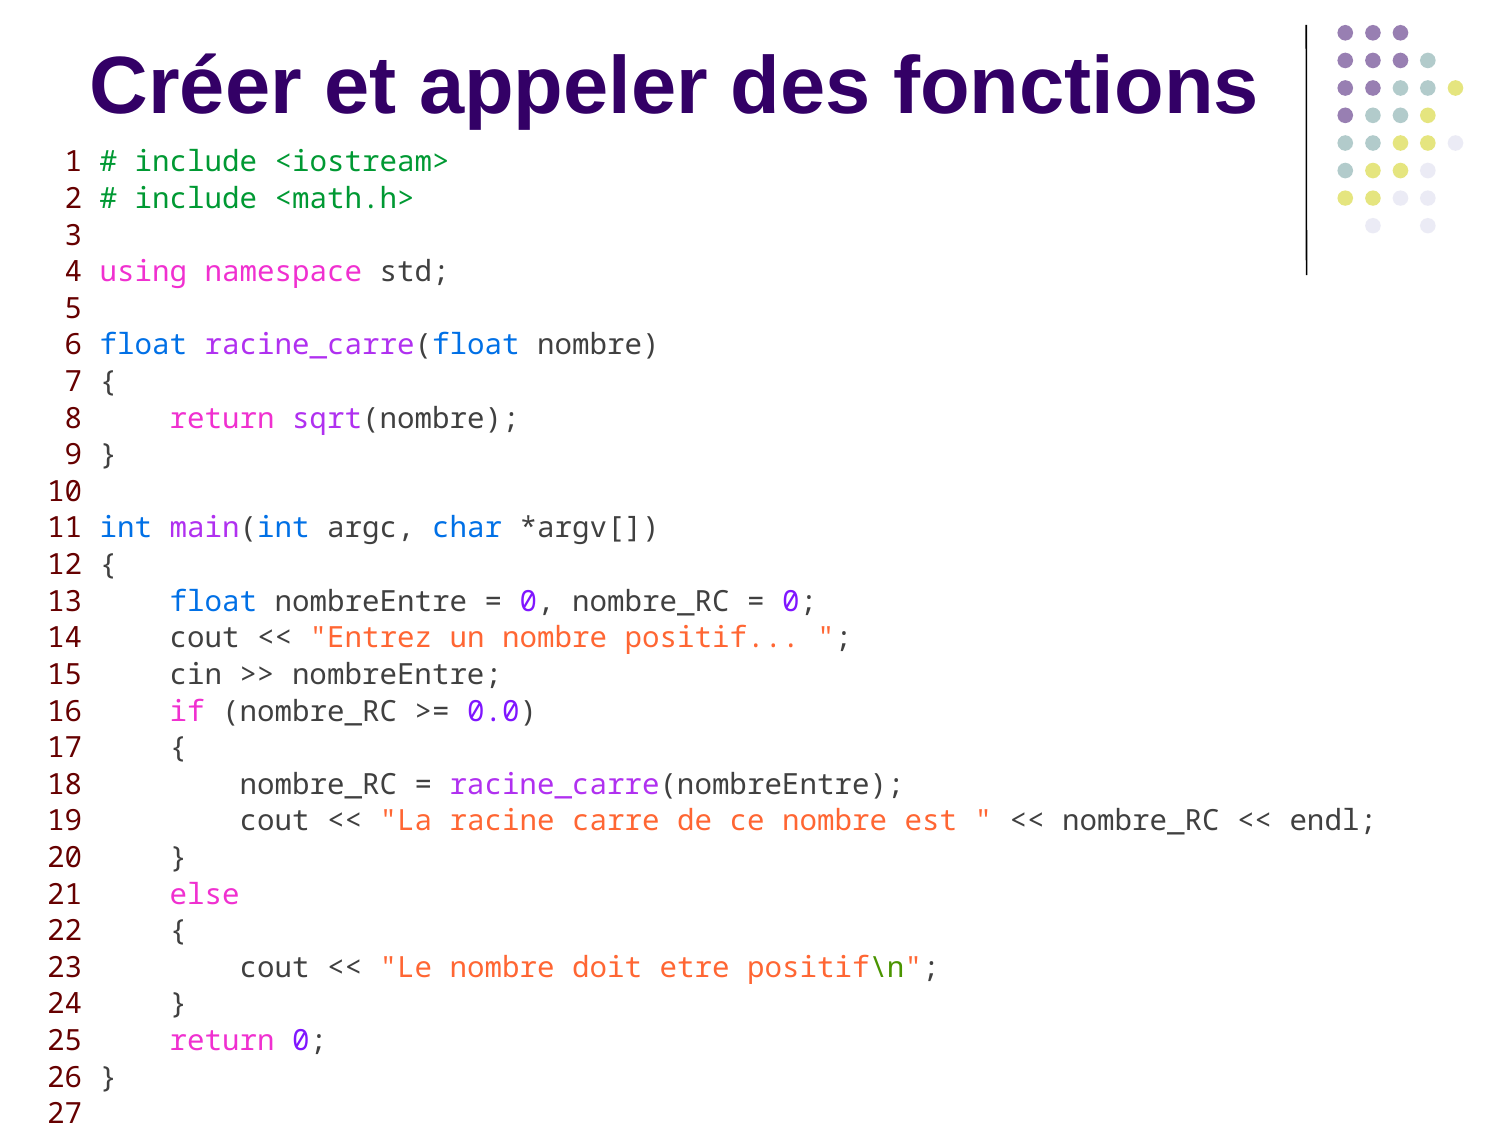

# Créer et appeler des fonctions
 1 # include <iostream>
 2 # include <math.h>
 3
 4 using namespace std;
 5
 6 float racine_carre(float nombre)
 7 {
 8 return sqrt(nombre);
 9 }
10
11 int main(int argc, char *argv[])
12 {
13 float nombreEntre = 0, nombre_RC = 0;
14 cout << "Entrez un nombre positif... ";
15 cin >> nombreEntre;
16 if (nombre_RC >= 0.0)
17 {
18 nombre_RC = racine_carre(nombreEntre);
19 cout << "La racine carre de ce nombre est " << nombre_RC << endl;
20 }
21 else
22 {
23 cout << "Le nombre doit etre positif\n";
24 }
25 return 0;
26 }
27